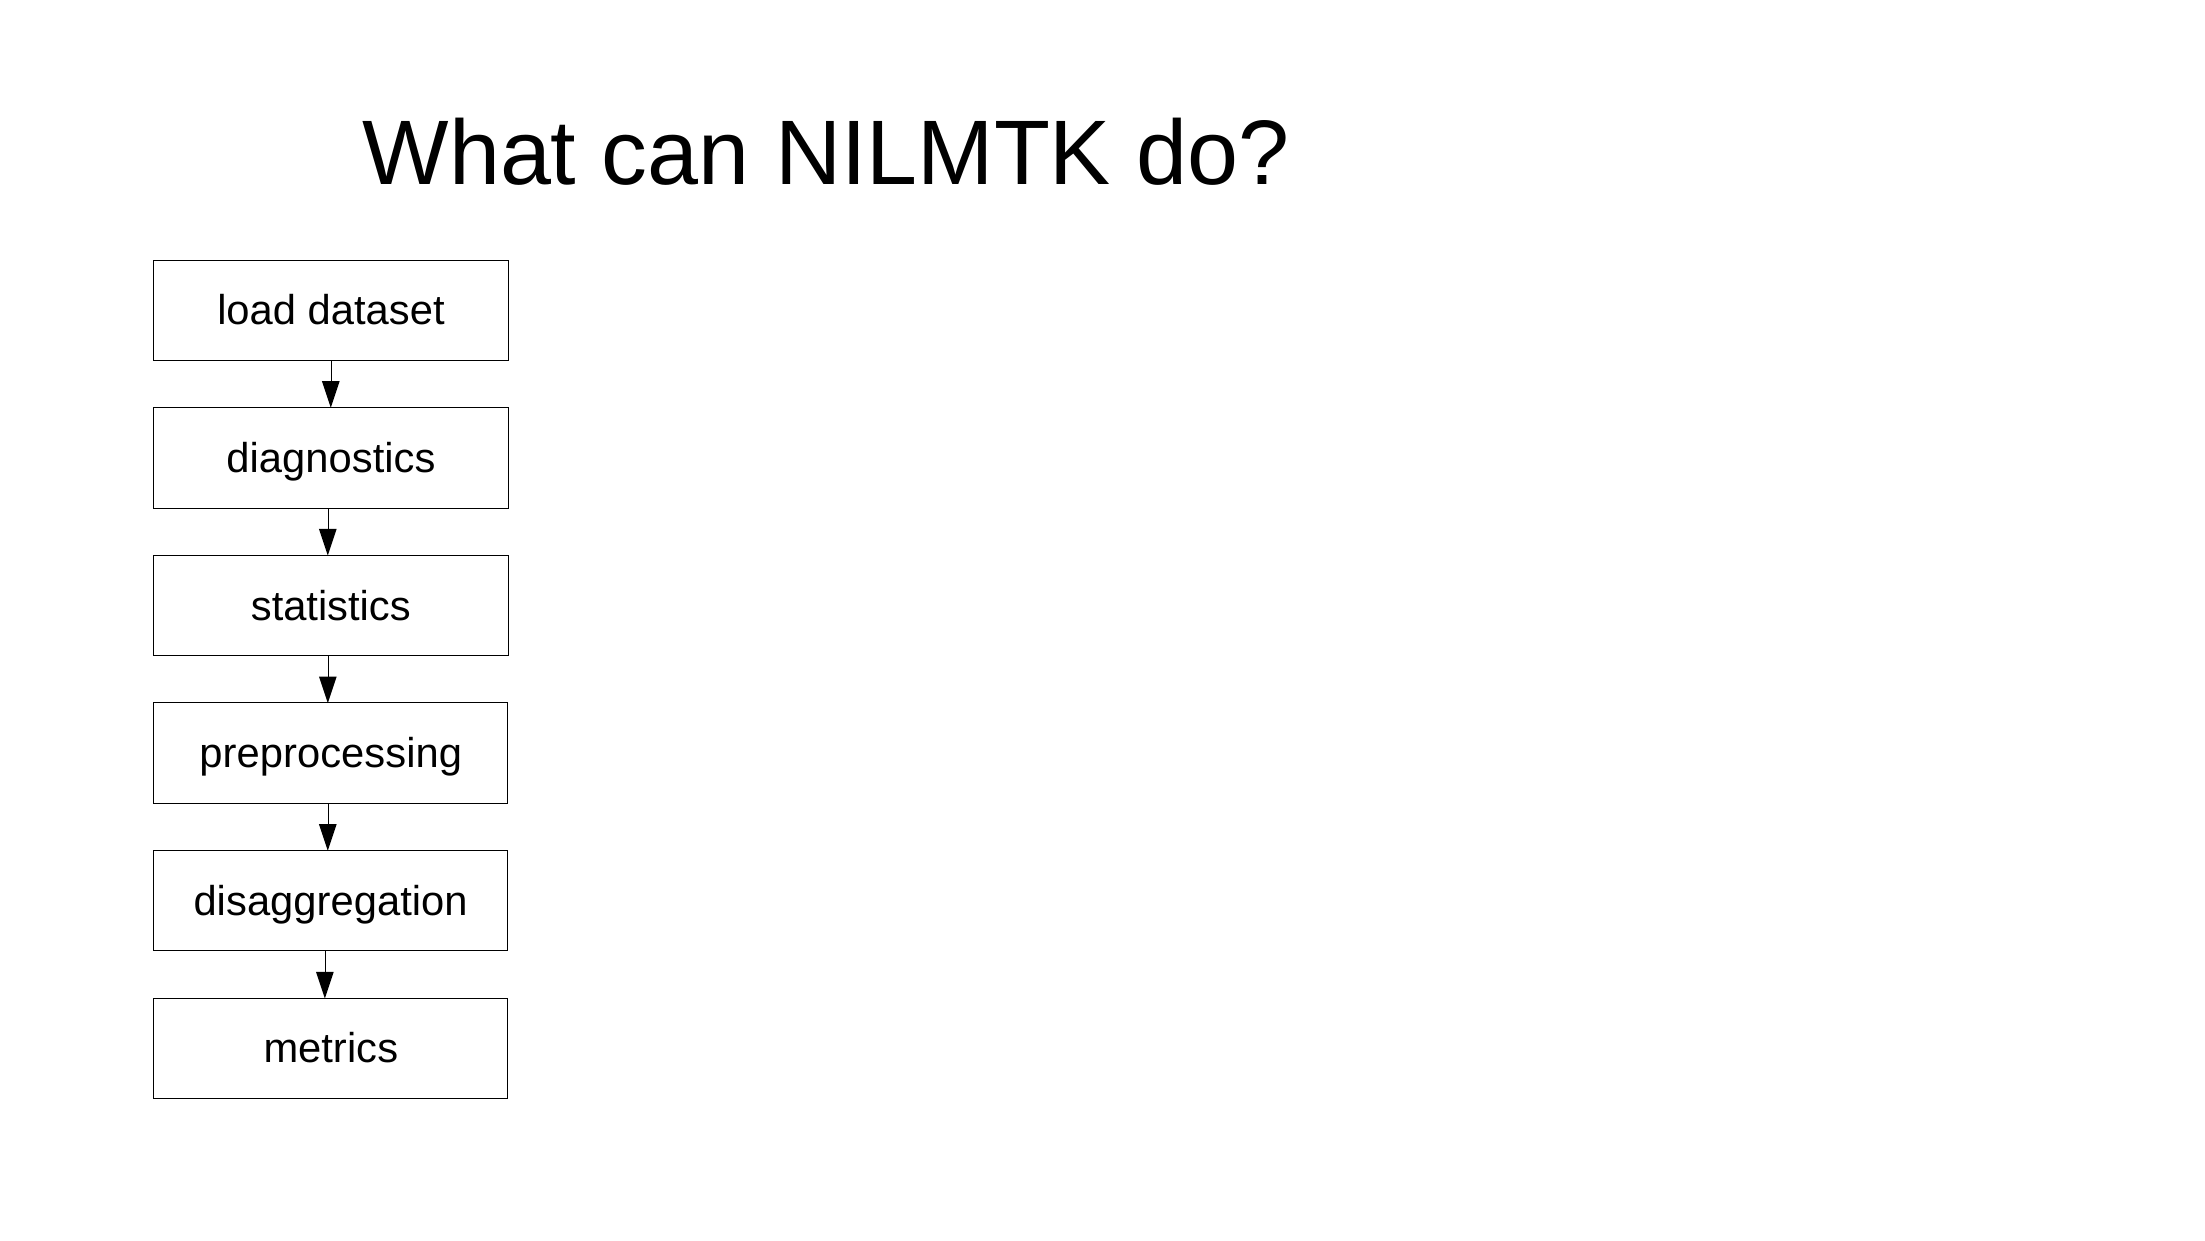

# What can NILMTK do?
load dataset
diagnostics
statistics
preprocessing
disaggregation
metrics